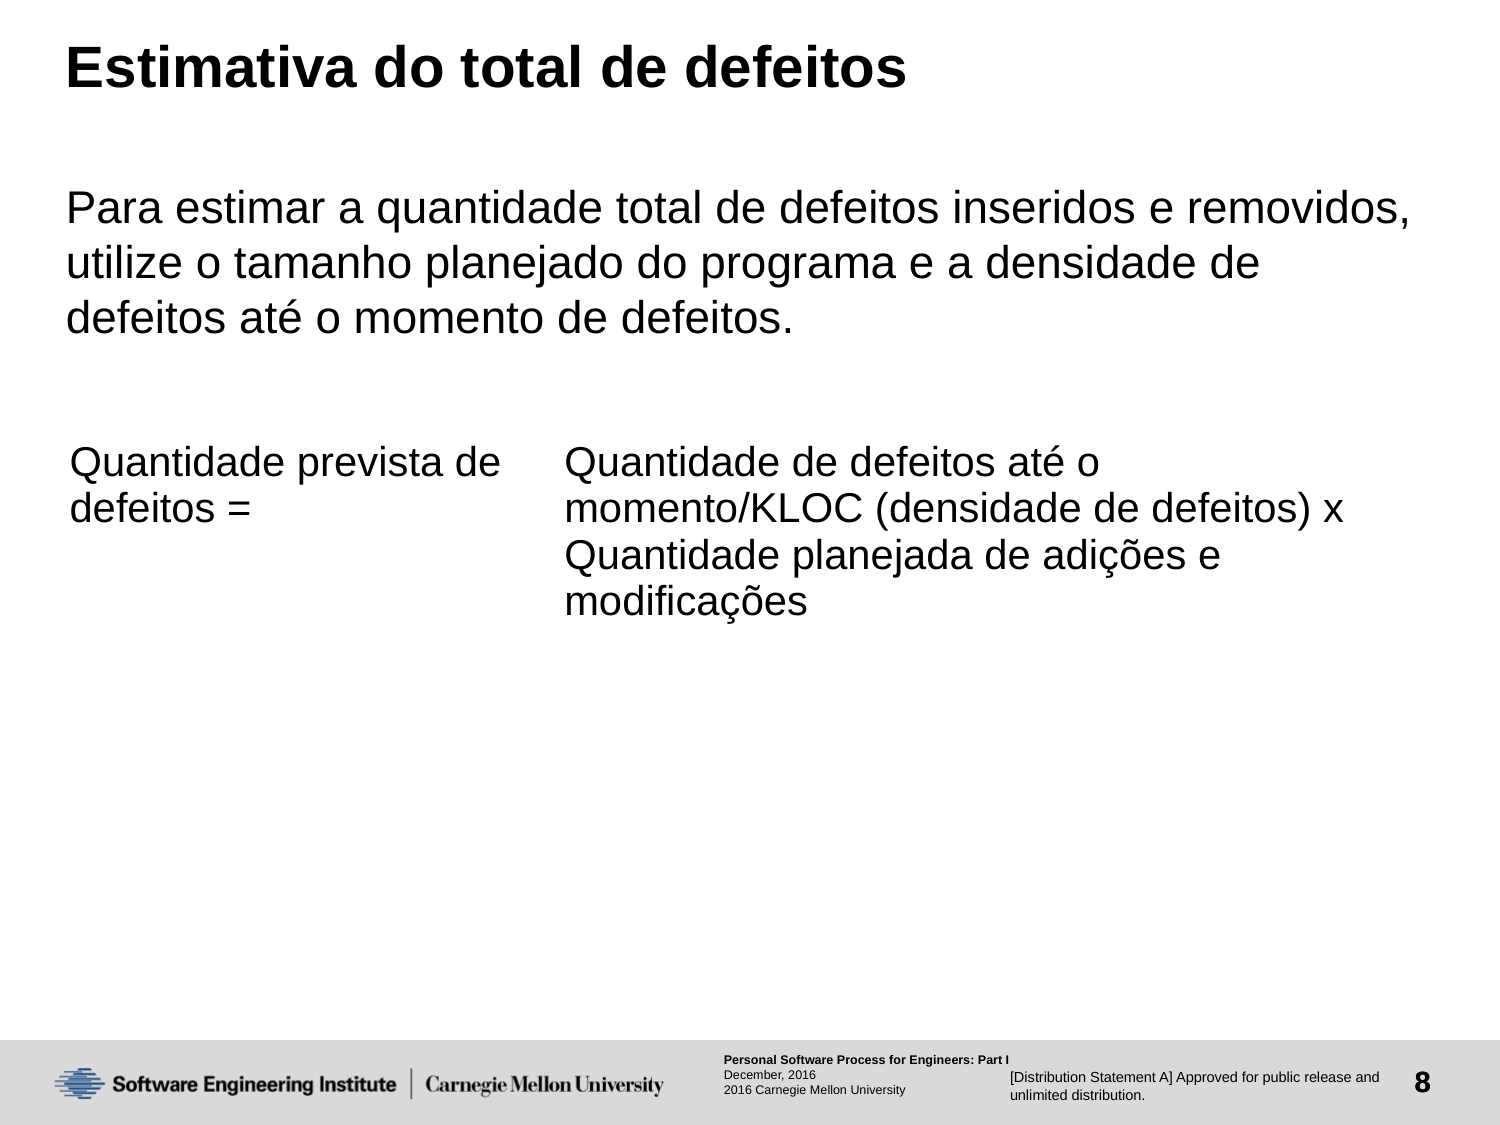

# Estimativa do total de defeitos
Para estimar a quantidade total de defeitos inseridos e removidos, utilize o tamanho planejado do programa e a densidade de defeitos até o momento de defeitos.
| Quantidade prevista de defeitos = | Quantidade de defeitos até o momento/KLOC (densidade de defeitos) x Quantidade planejada de adições e modificações |
| --- | --- |